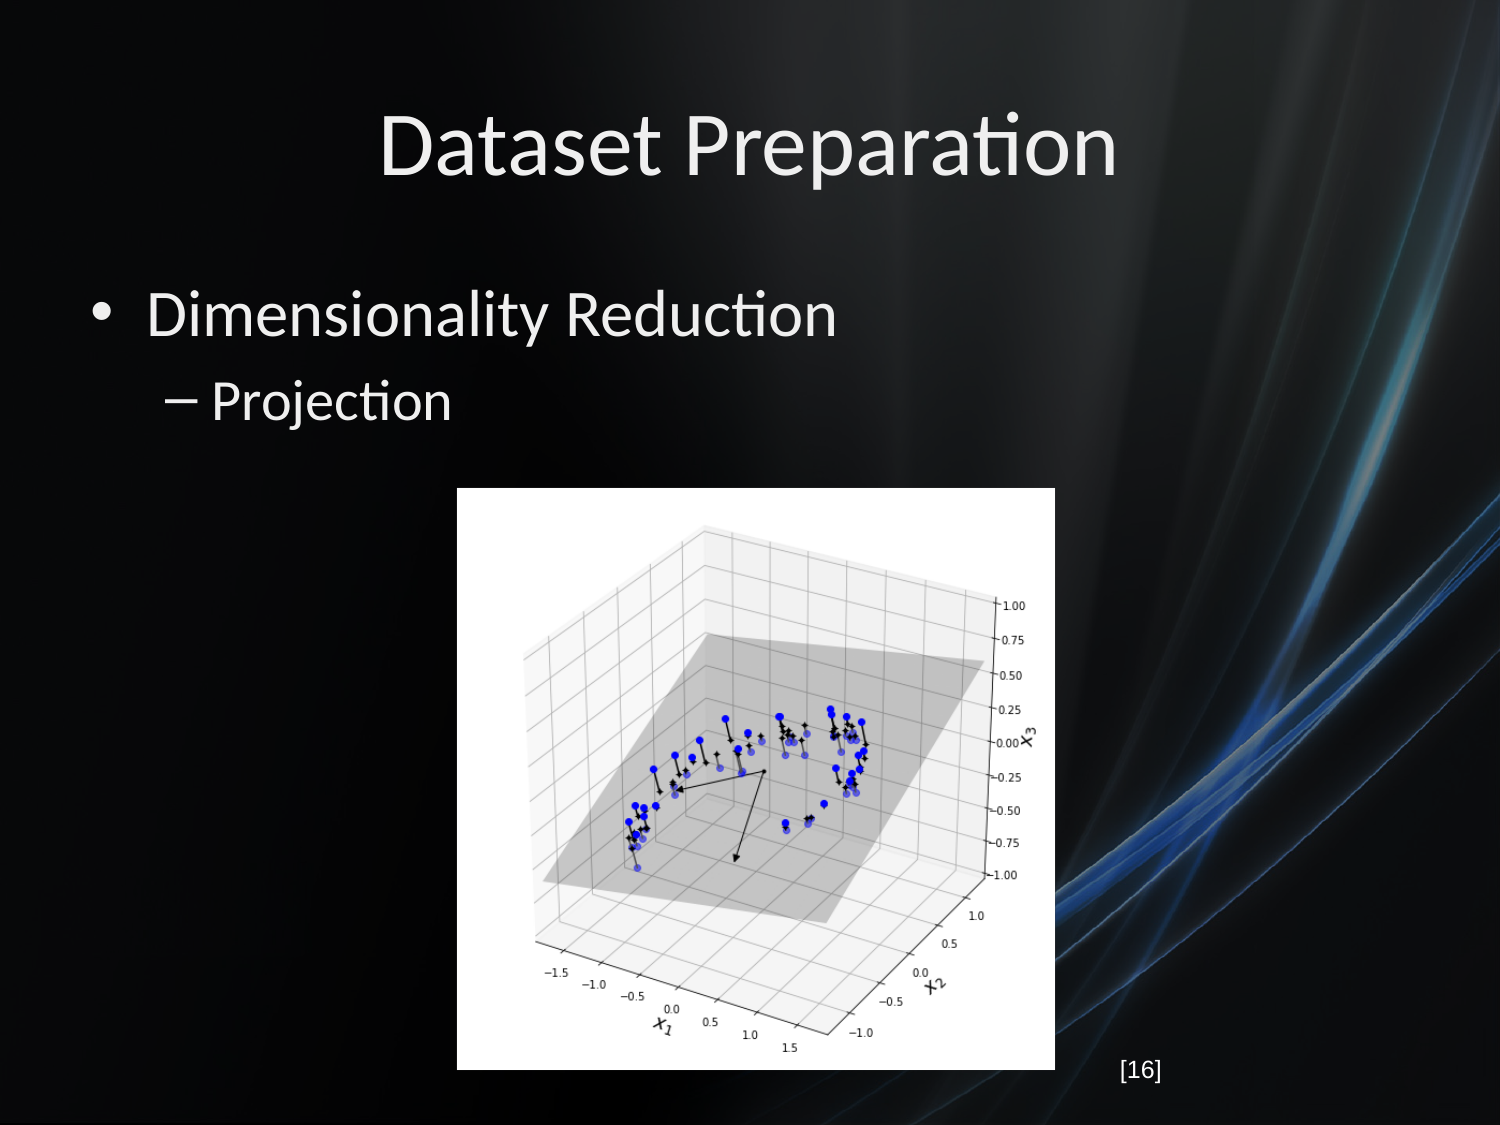

# Dataset Preparation
Dimensionality Reduction
Projection
[16]